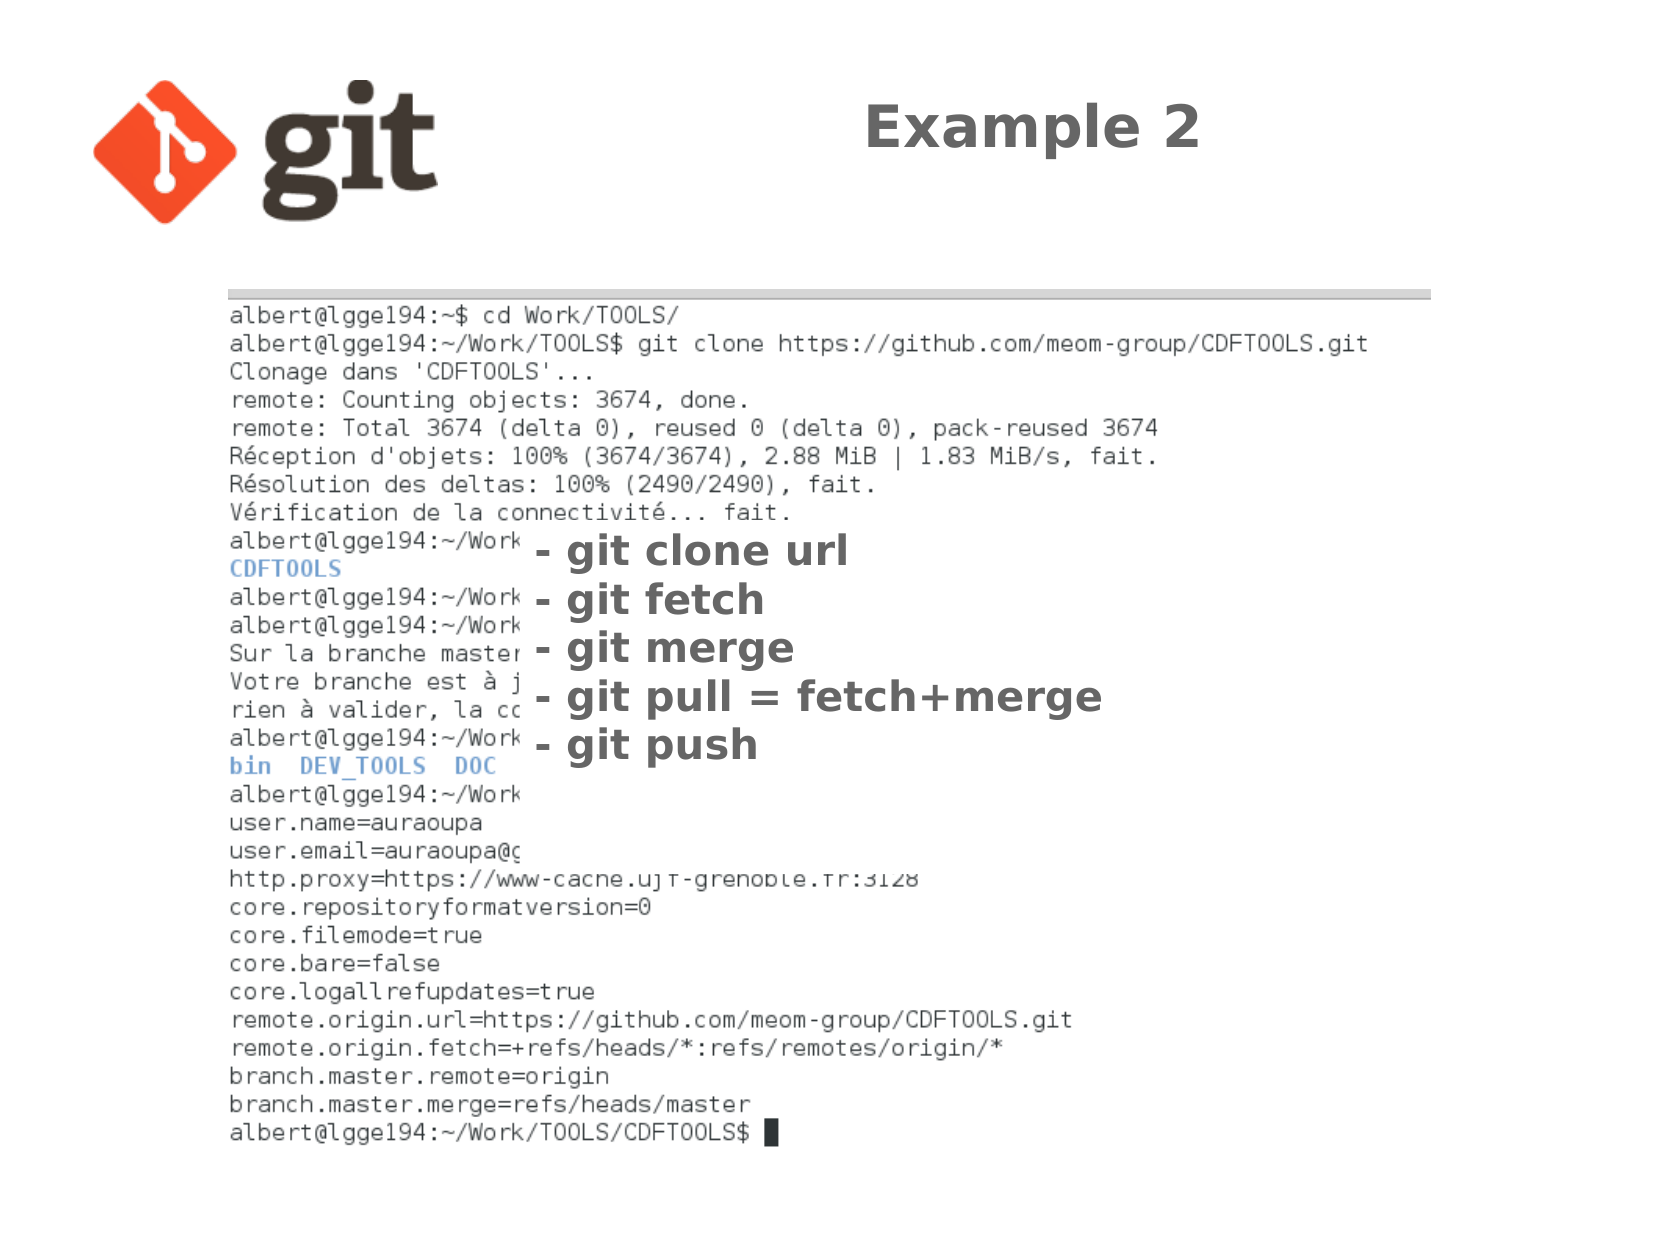

Example 2
- git clone url
- git fetch
- git merge
- git pull = fetch+merge
- git push